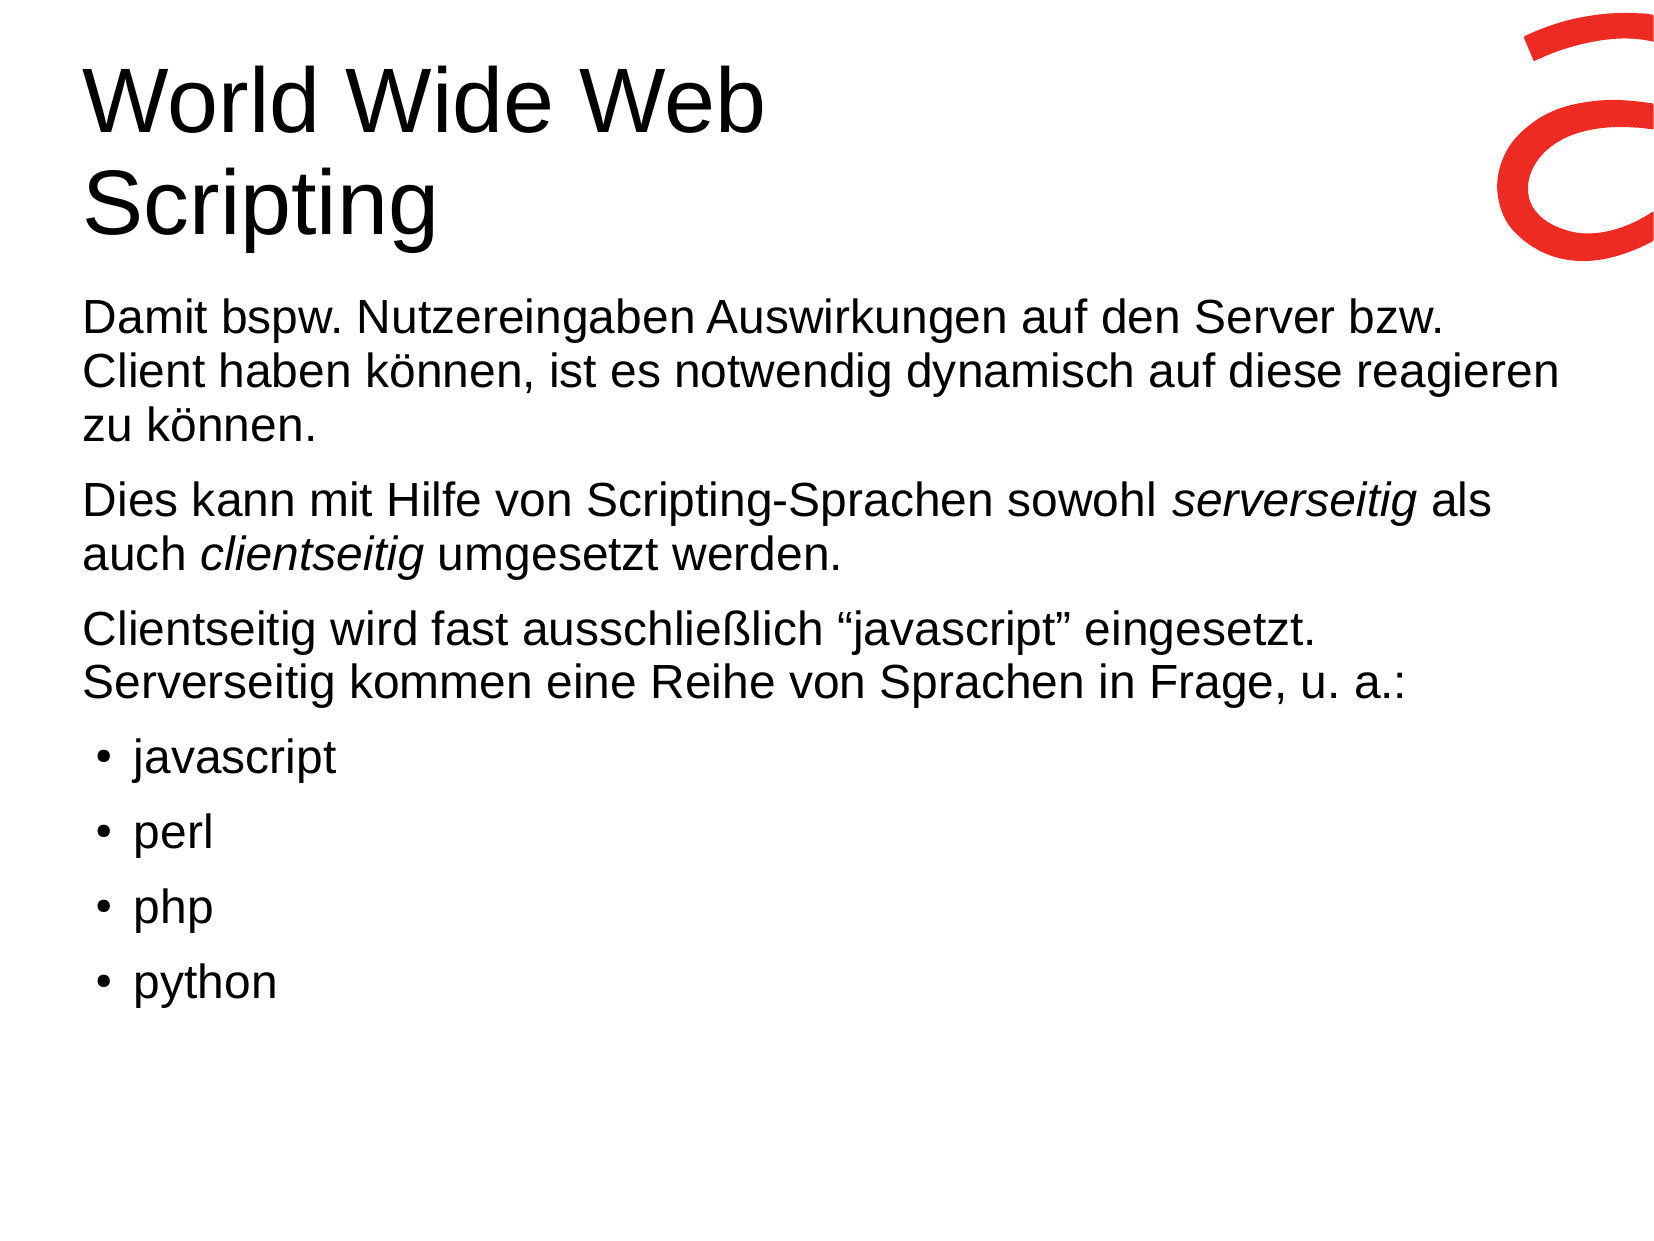

# World Wide Web Scripting
Damit bspw. Nutzereingaben Auswirkungen auf den Server bzw. Client haben können, ist es notwendig dynamisch auf diese reagieren zu können.
Dies kann mit Hilfe von Scripting-Sprachen sowohl serverseitig als auch clientseitig umgesetzt werden.
Clientseitig wird fast ausschließlich “javascript” eingesetzt. Serverseitig kommen eine Reihe von Sprachen in Frage, u. a.:
javascript
perl
php
python